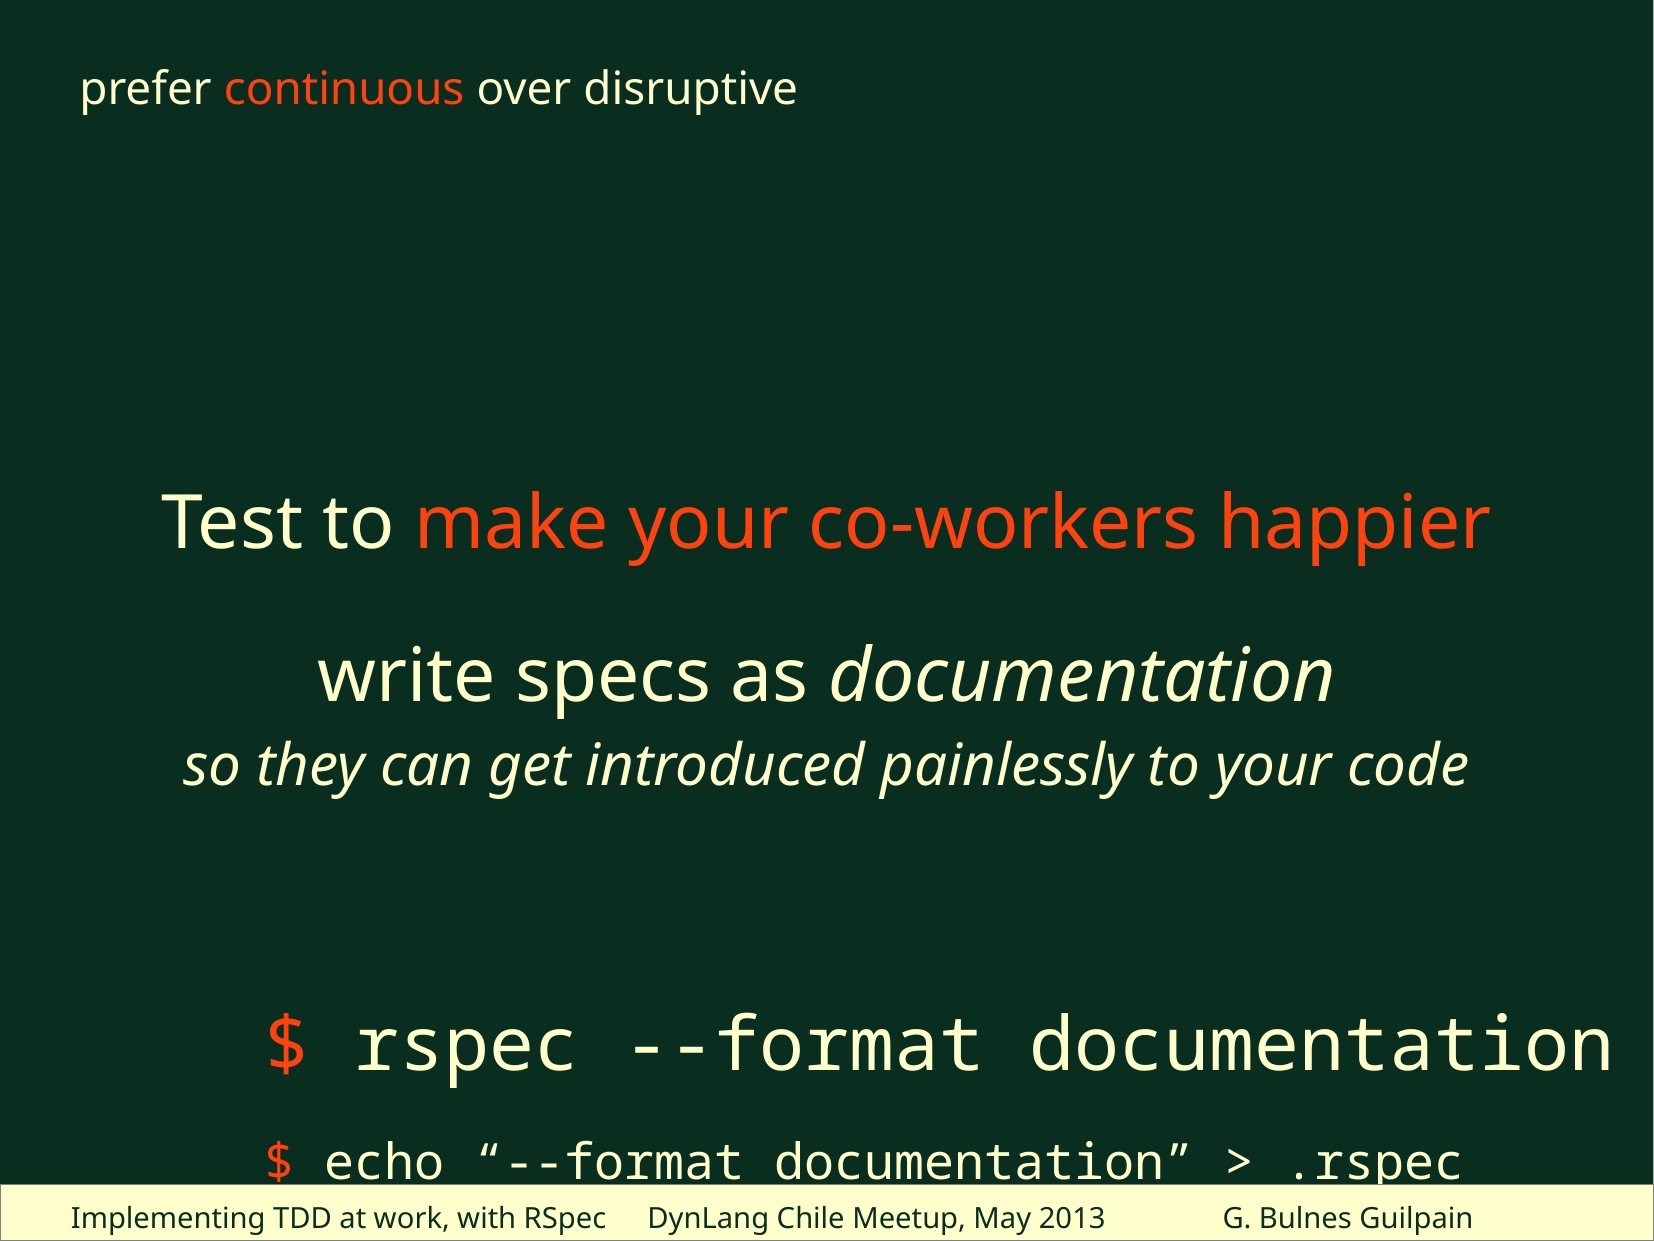

prefer continuous over disruptive
# Test to make your co-workers happier
write specs as documentation
so they can get introduced painlessly to your code
$ rspec --format documentation
$ echo “--format documentation” > .rspec
Implementing TDD at work, with RSpec
DynLang Chile Meetup, May 2013
G. Bulnes Guilpain